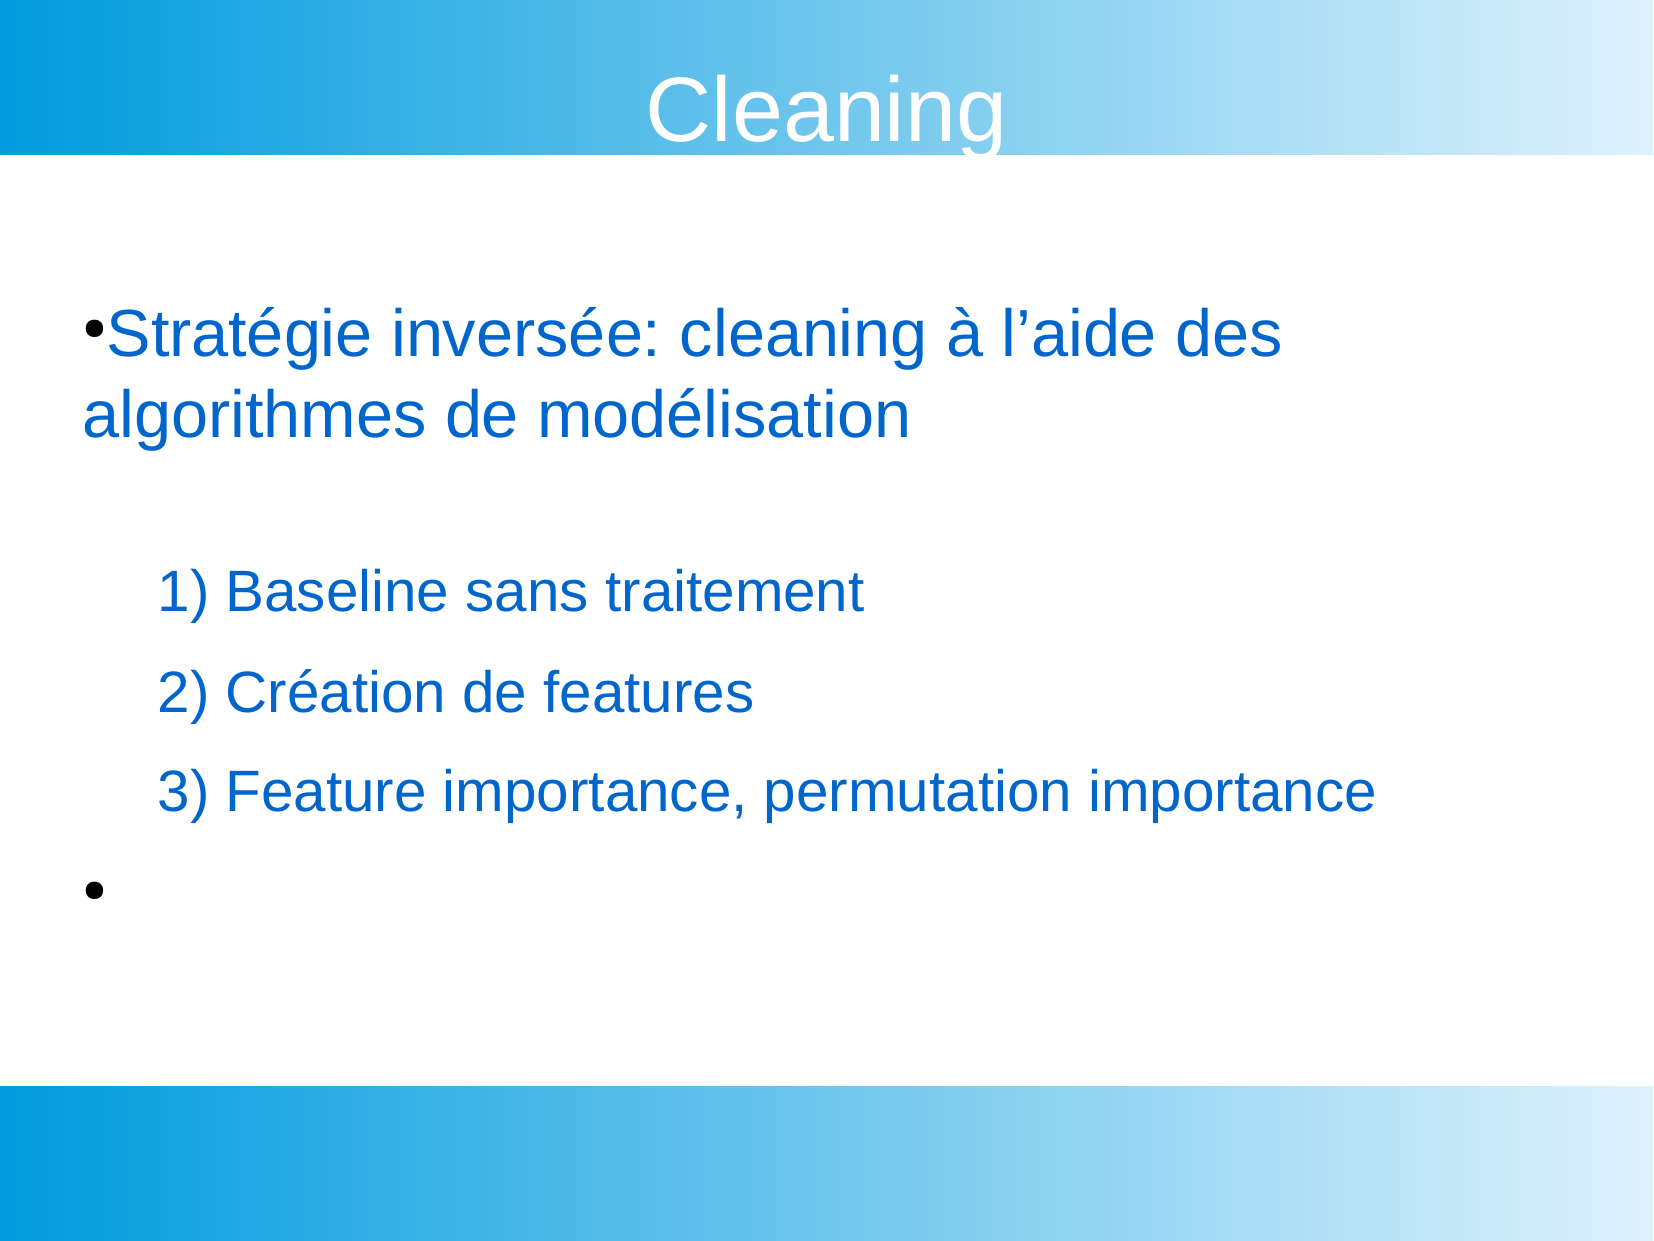

# Cleaning
Stratégie inversée: cleaning à l’aide des algorithmes de modélisation
	1) Baseline sans traitement
	2) Création de features
	3) Feature importance, permutation importance